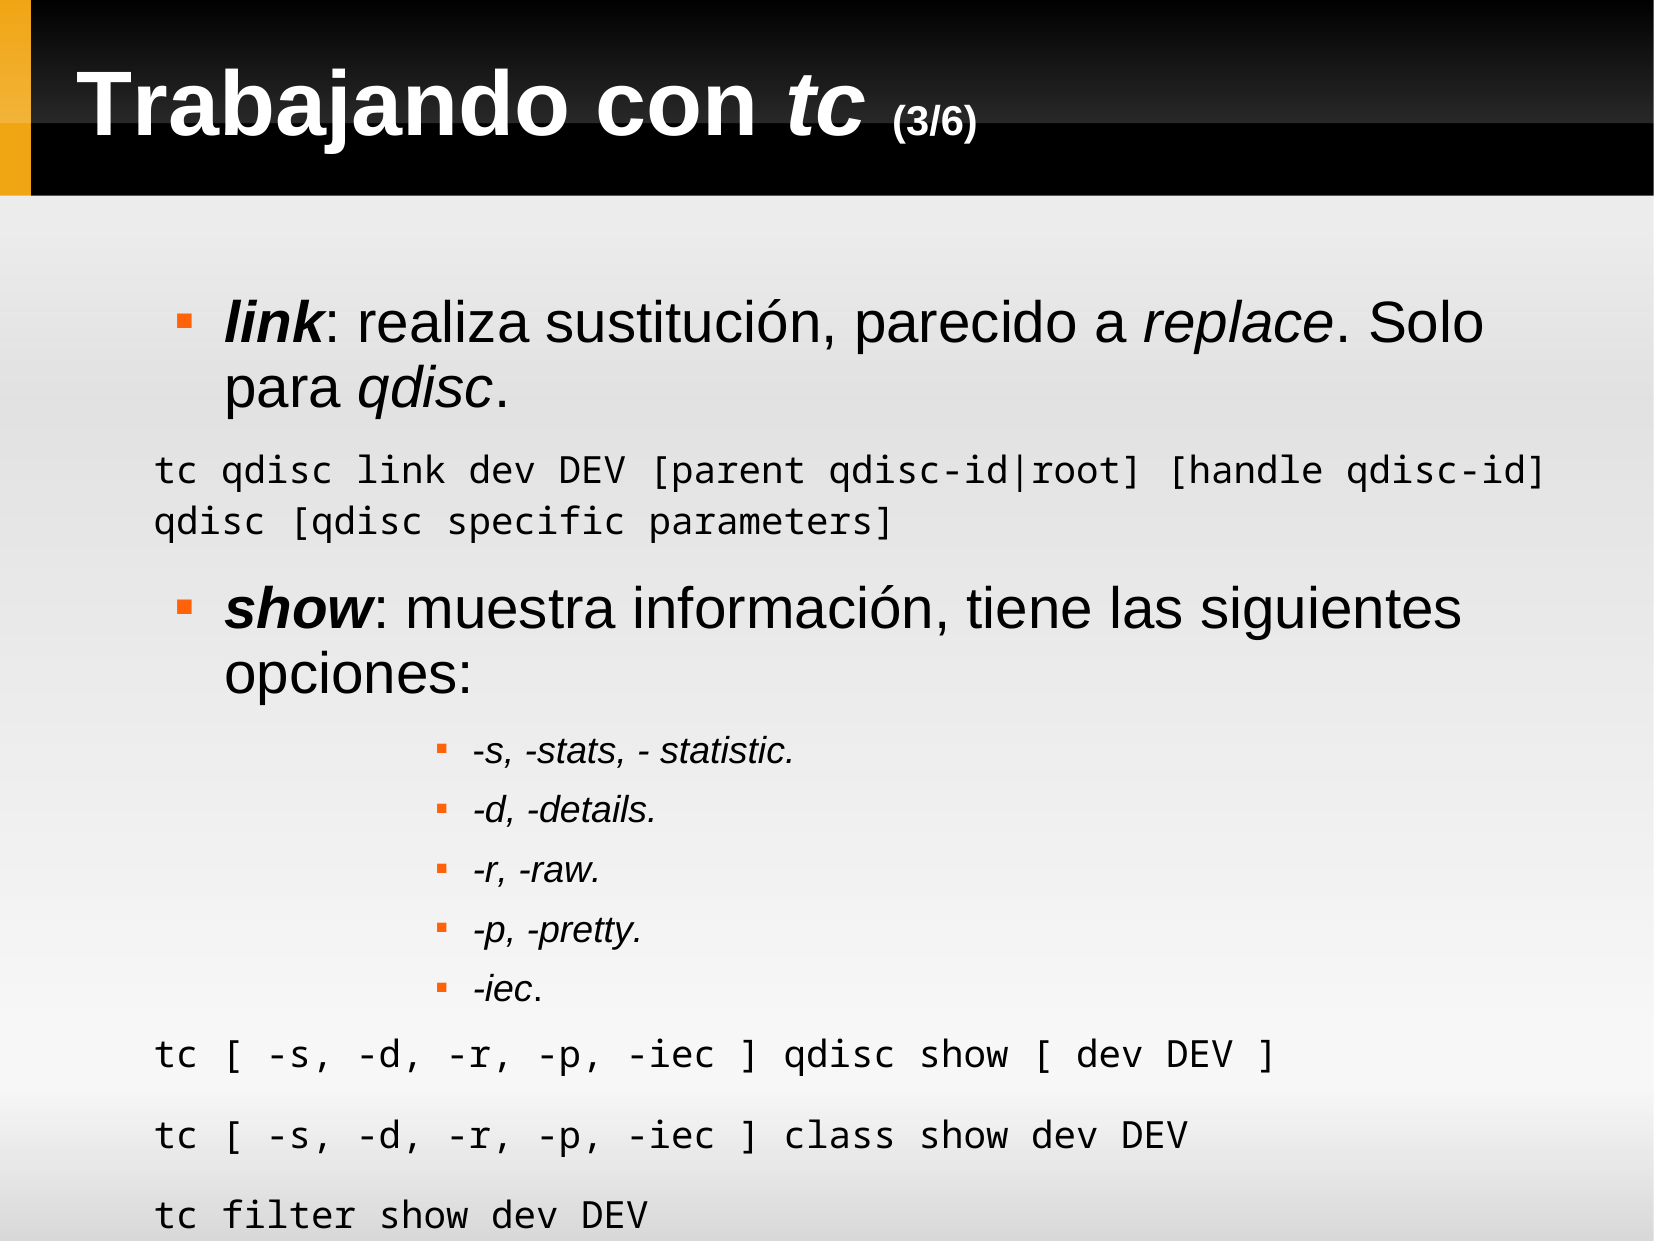

# Trabajando con tc (3/6)
link: realiza sustitución, parecido a replace. Solo para qdisc.
tc qdisc link dev DEV [parent qdisc-id|root] [handle qdisc-id] qdisc [qdisc specific parameters]
show: muestra información, tiene las siguientes opciones:
-s, -stats, - statistic.
-d, -details.
-r, -raw.
-p, -pretty.
-iec.
tc [ -s, -d, -r, -p, -iec ] qdisc show [ dev DEV ]
tc [ -s, -d, -r, -p, -iec ] class show dev DEV
tc filter show dev DEV